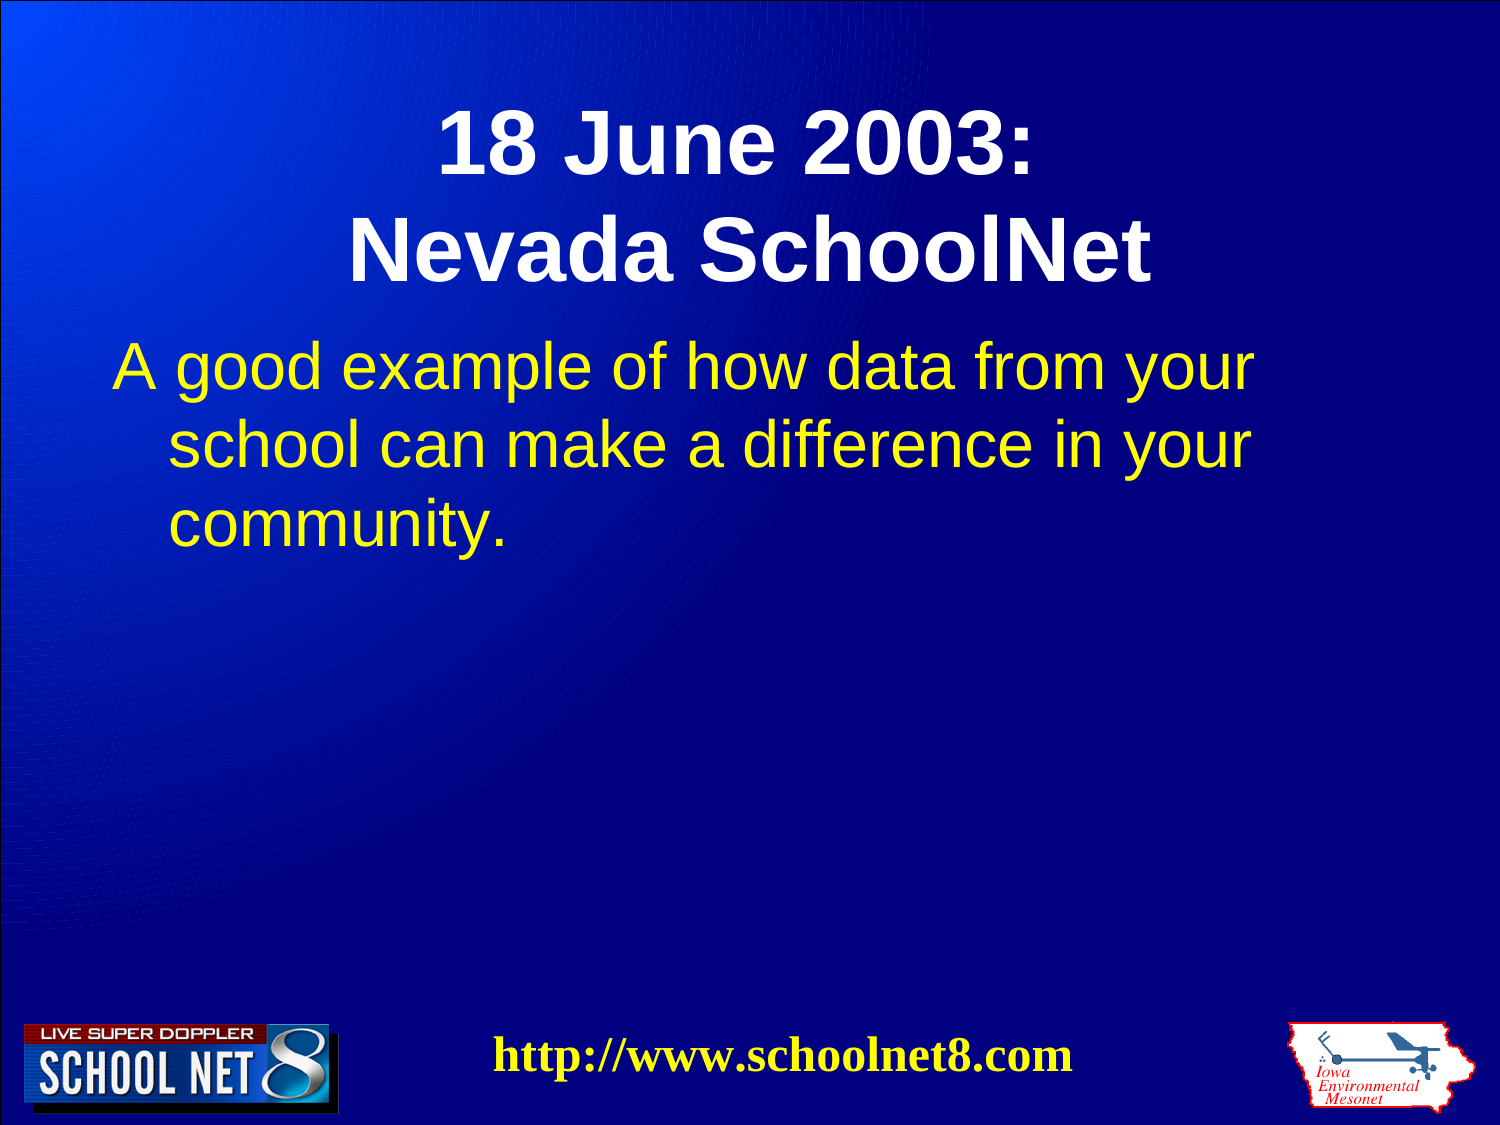

# 18 June 2003: Nevada SchoolNet
A good example of how data from your school can make a difference in your community.